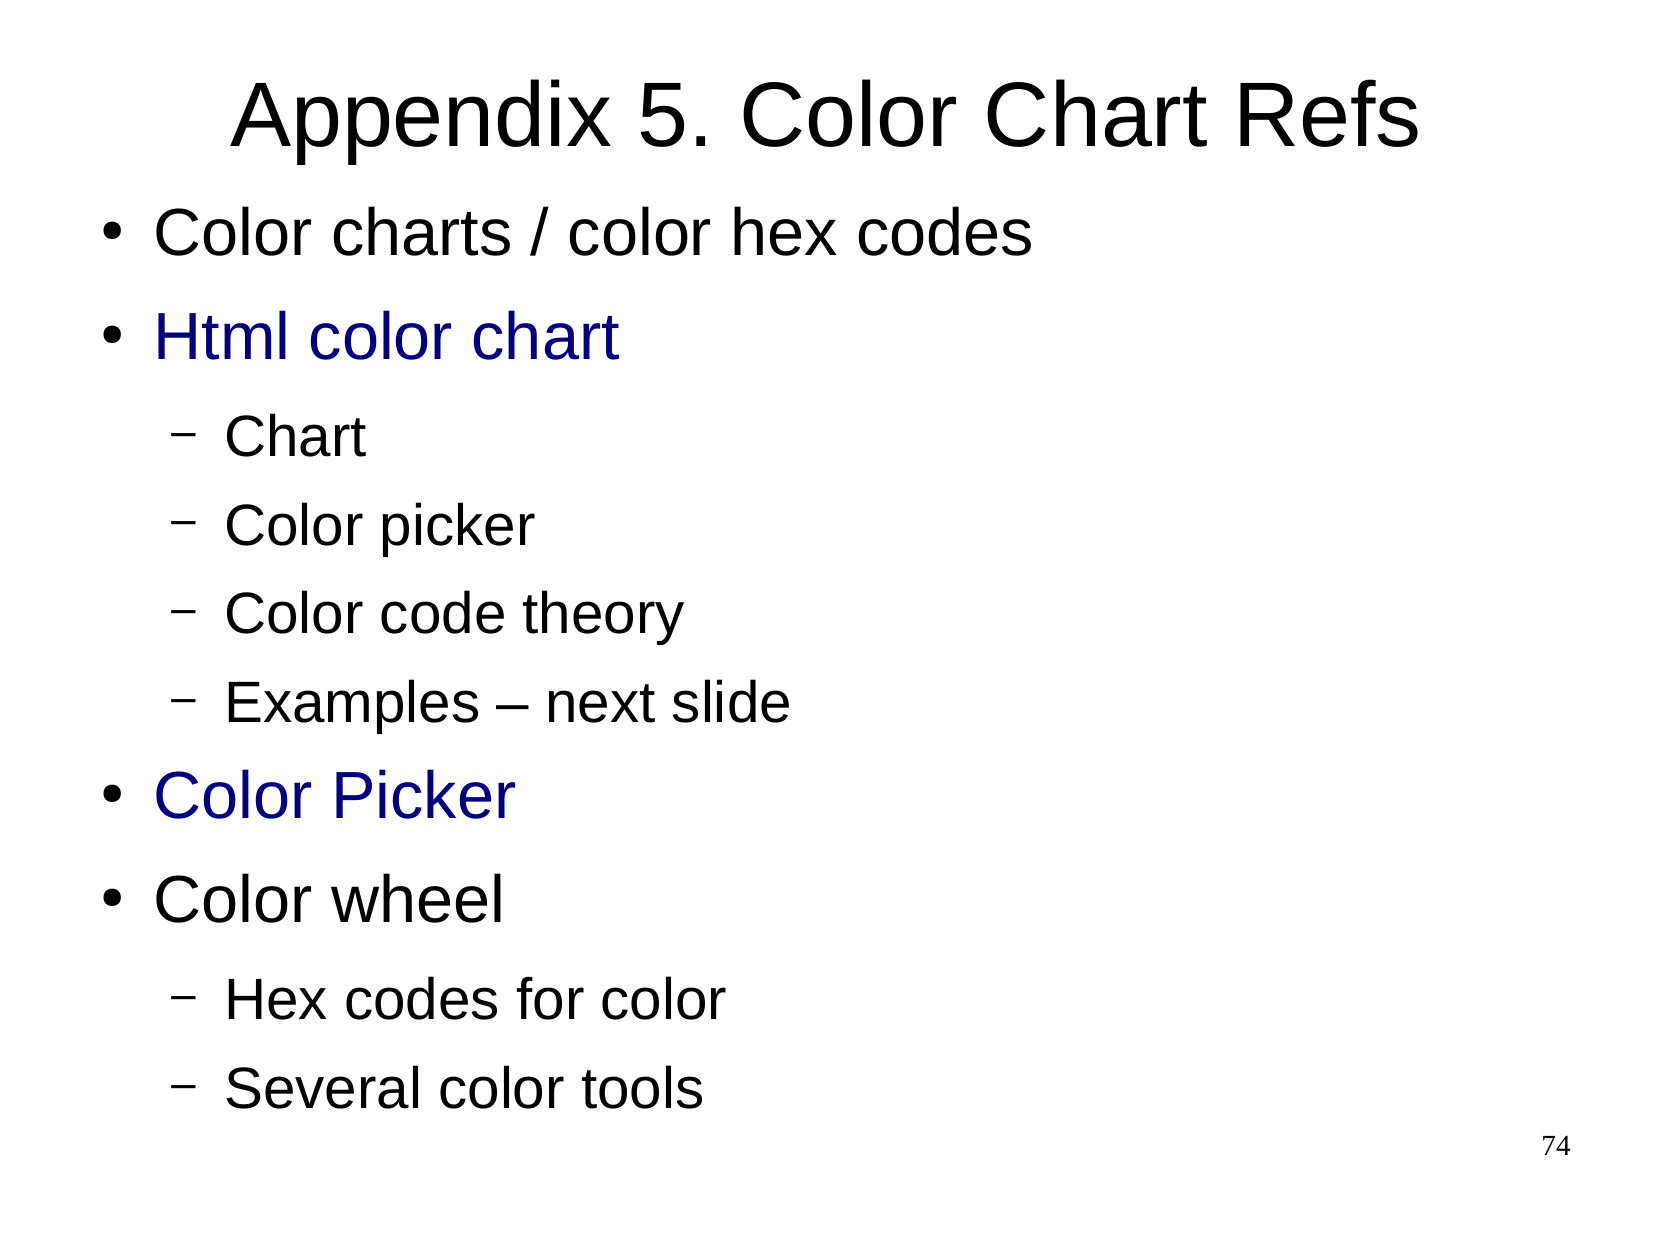

# Appendix 5. Color Chart Refs
Color charts / color hex codes
Html color chart
Chart
Color picker
Color code theory
Examples – next slide
Color Picker
Color wheel
Hex codes for color
Several color tools
74